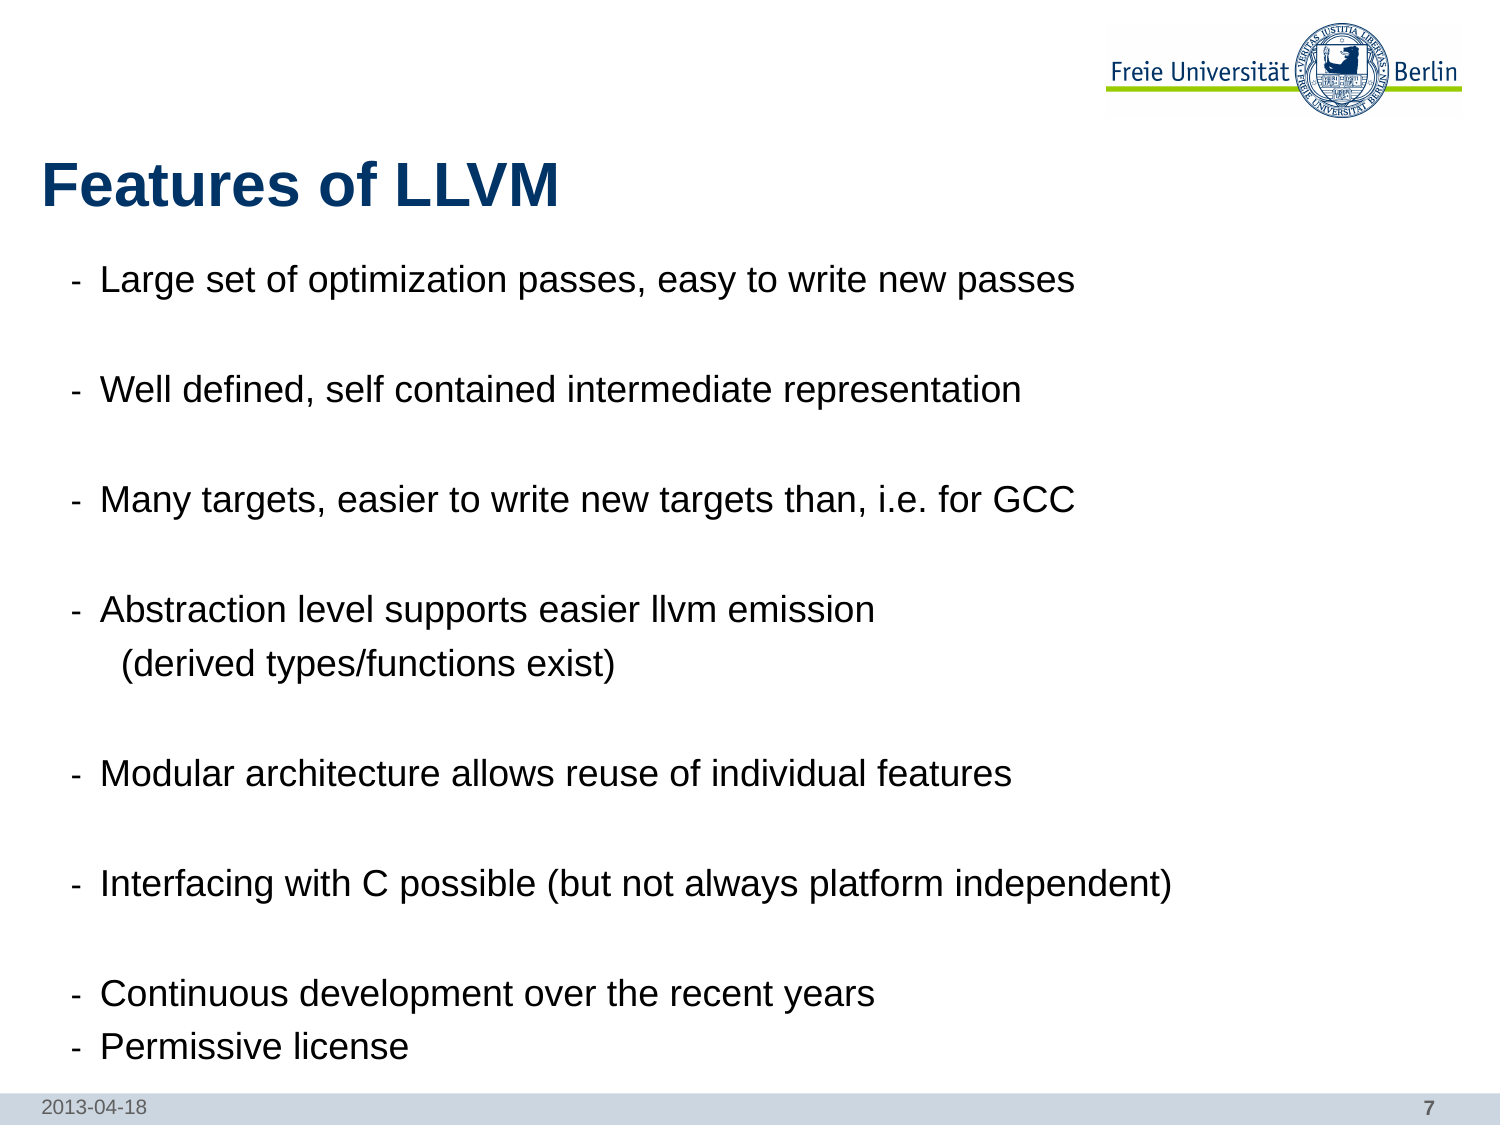

# Features of LLVM
Large set of optimization passes, easy to write new passes
Well defined, self contained intermediate representation
Many targets, easier to write new targets than, i.e. for GCC
Abstraction level supports easier llvm emission
 (derived types/functions exist)
Modular architecture allows reuse of individual features
Interfacing with C possible (but not always platform independent)
Continuous development over the recent years
Permissive license